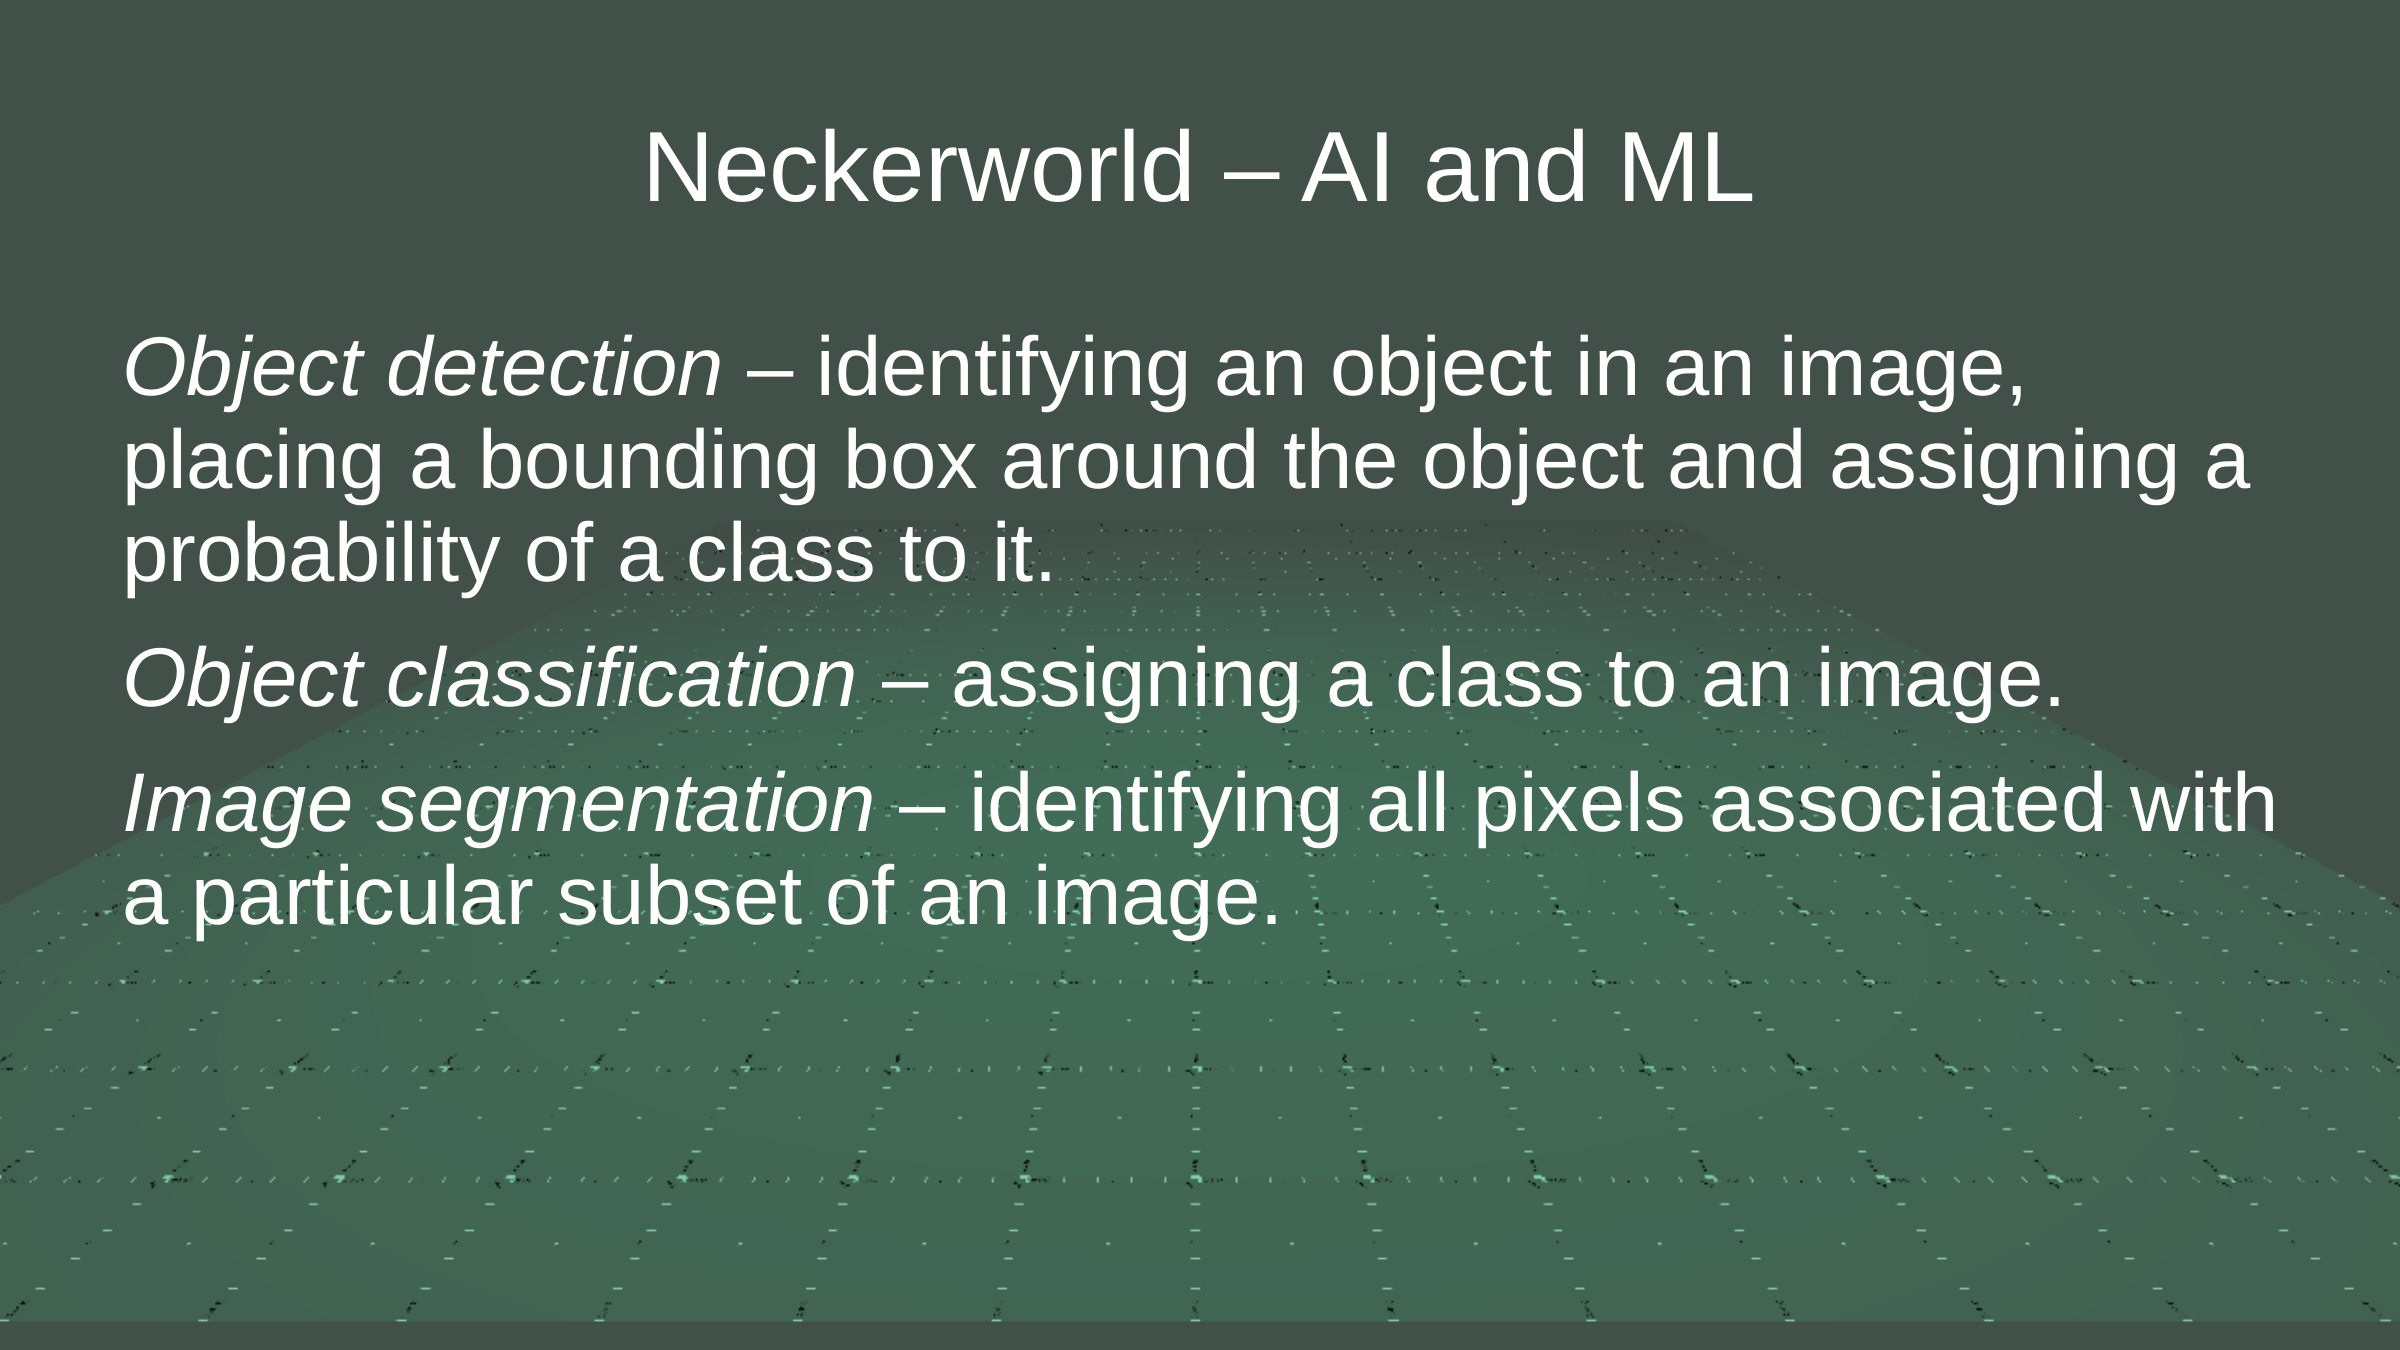

# Neckerworld – AI and ML
Object detection – identifying an object in an image, placing a bounding box around the object and assigning a probability of a class to it.
Object classification – assigning a class to an image.
Image segmentation – identifying all pixels associated with a particular subset of an image.